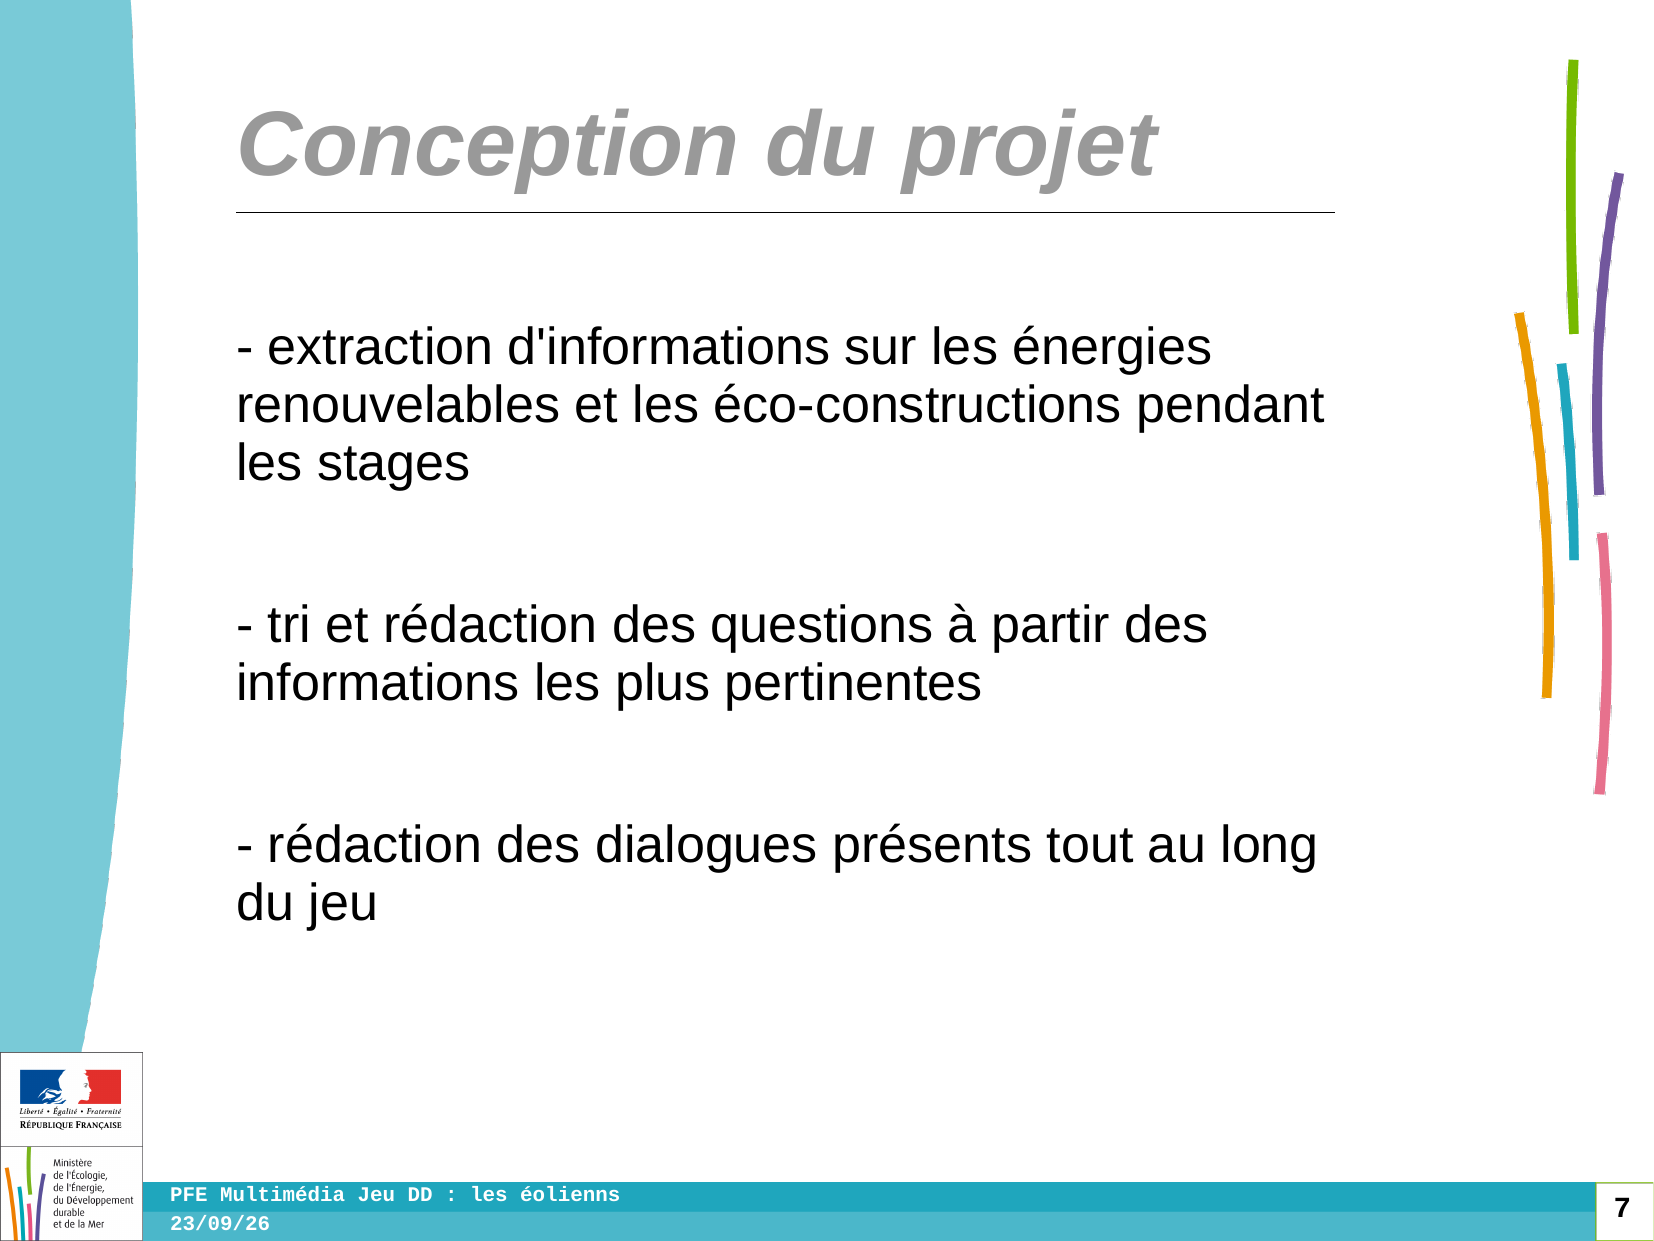

# Conception du projet
- extraction d'informations sur les énergies renouvelables et les éco-constructions pendant les stages
- tri et rédaction des questions à partir des informations les plus pertinentes
- rédaction des dialogues présents tout au long du jeu
7
PFE Multimédia Jeu DD : les éolienns